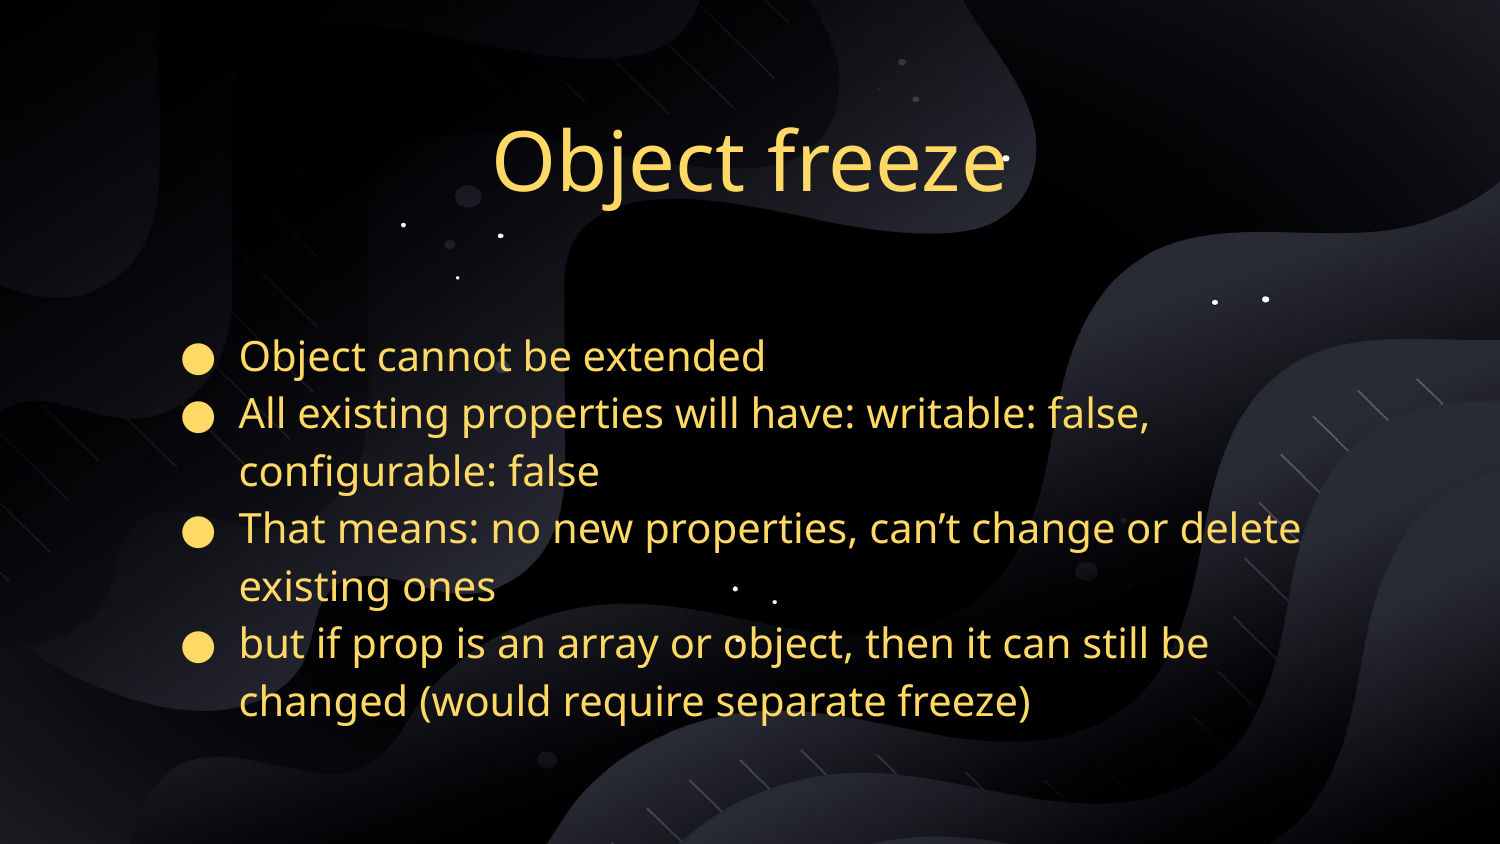

# Object freeze
Object cannot be extended
All existing properties will have: writable: false, configurable: false
That means: no new properties, can’t change or delete existing ones
but if prop is an array or object, then it can still be changed (would require separate freeze)